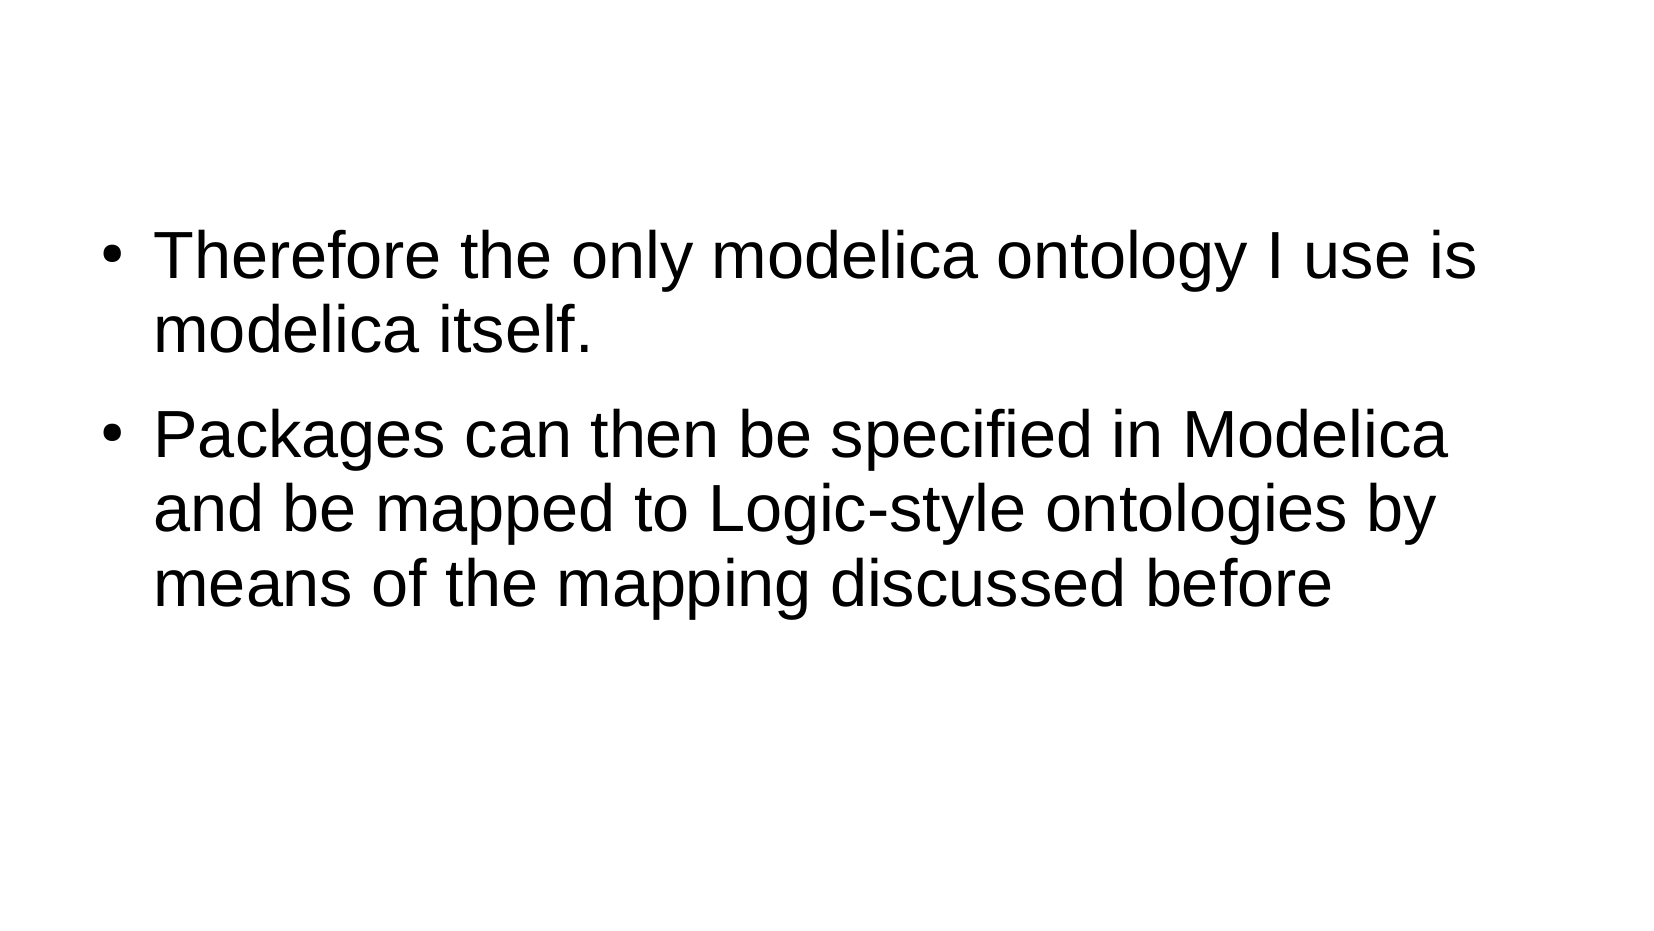

#
Therefore the only modelica ontology I use is modelica itself.
Packages can then be specified in Modelica and be mapped to Logic-style ontologies by means of the mapping discussed before